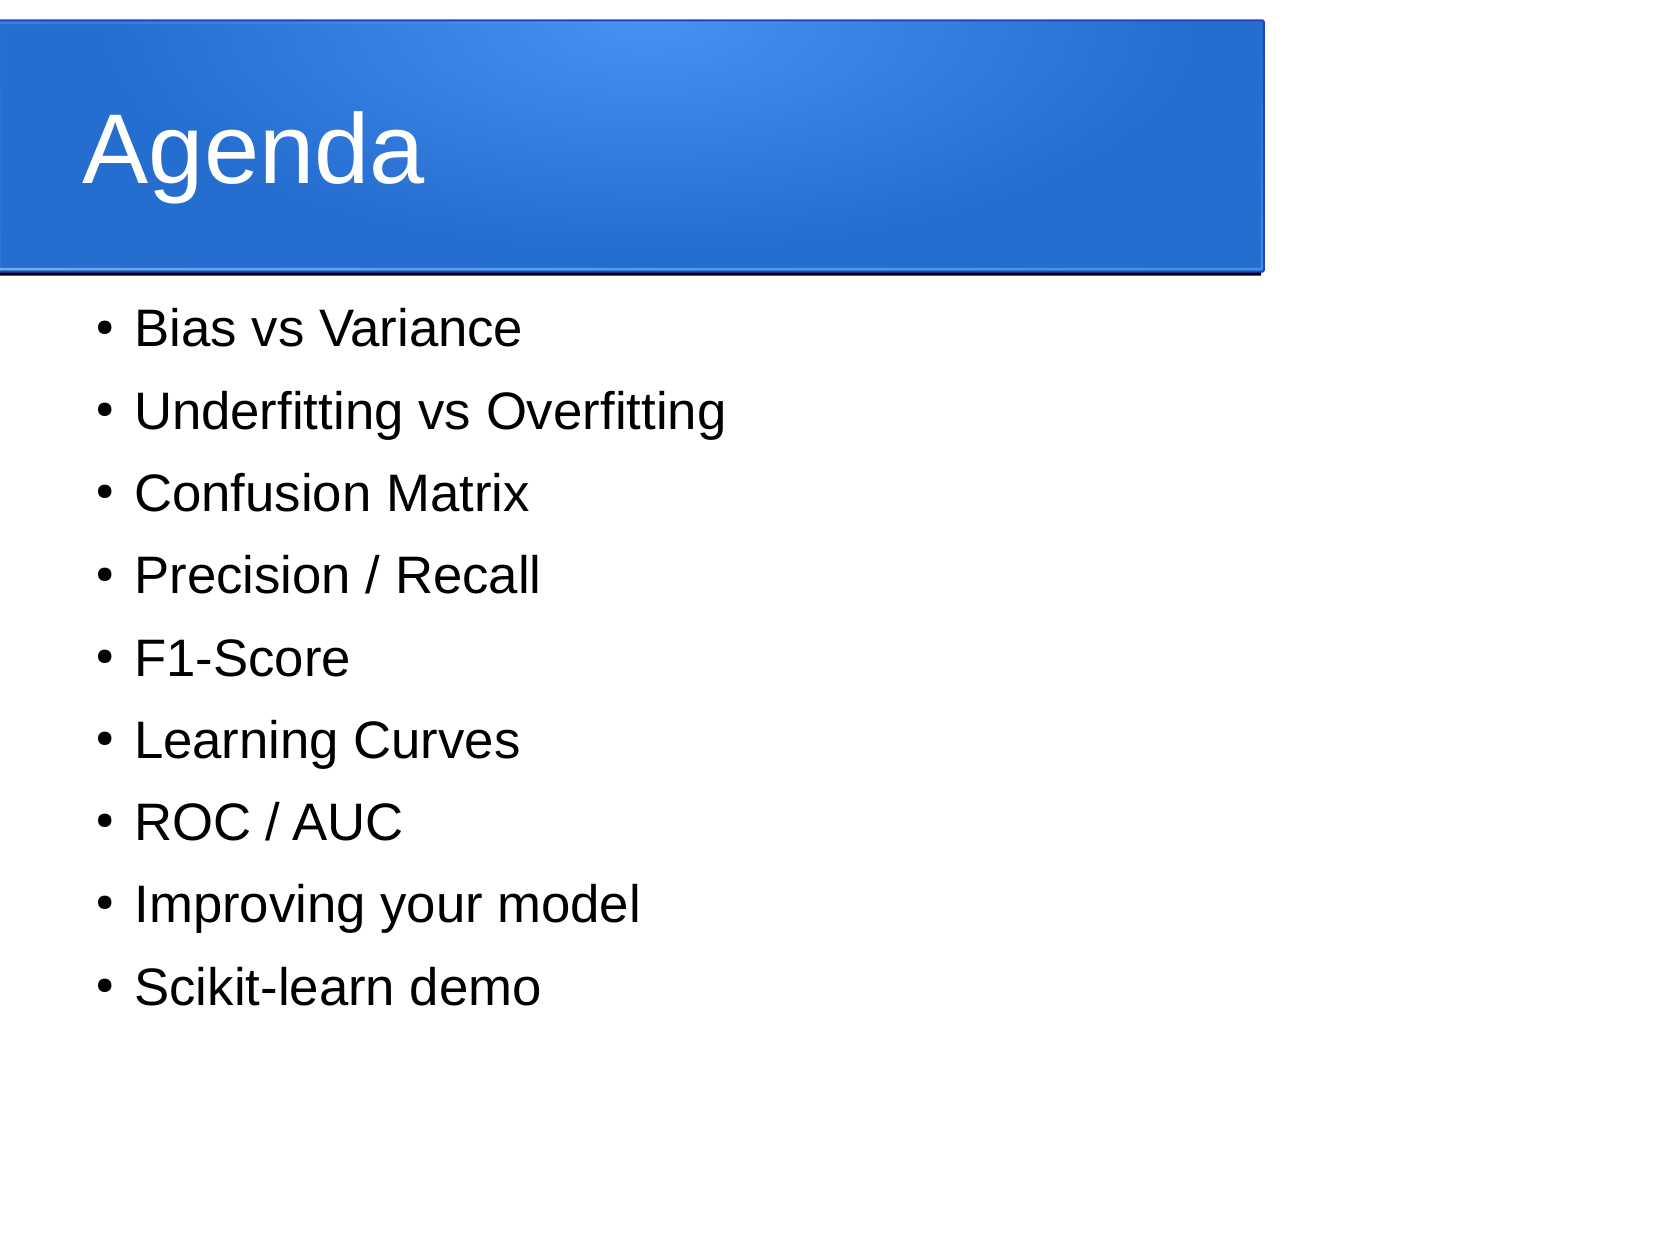

# Agenda
Bias vs Variance
Underfitting vs Overfitting
Confusion Matrix
Precision / Recall
F1-Score
Learning Curves
ROC / AUC
Improving your model
Scikit-learn demo